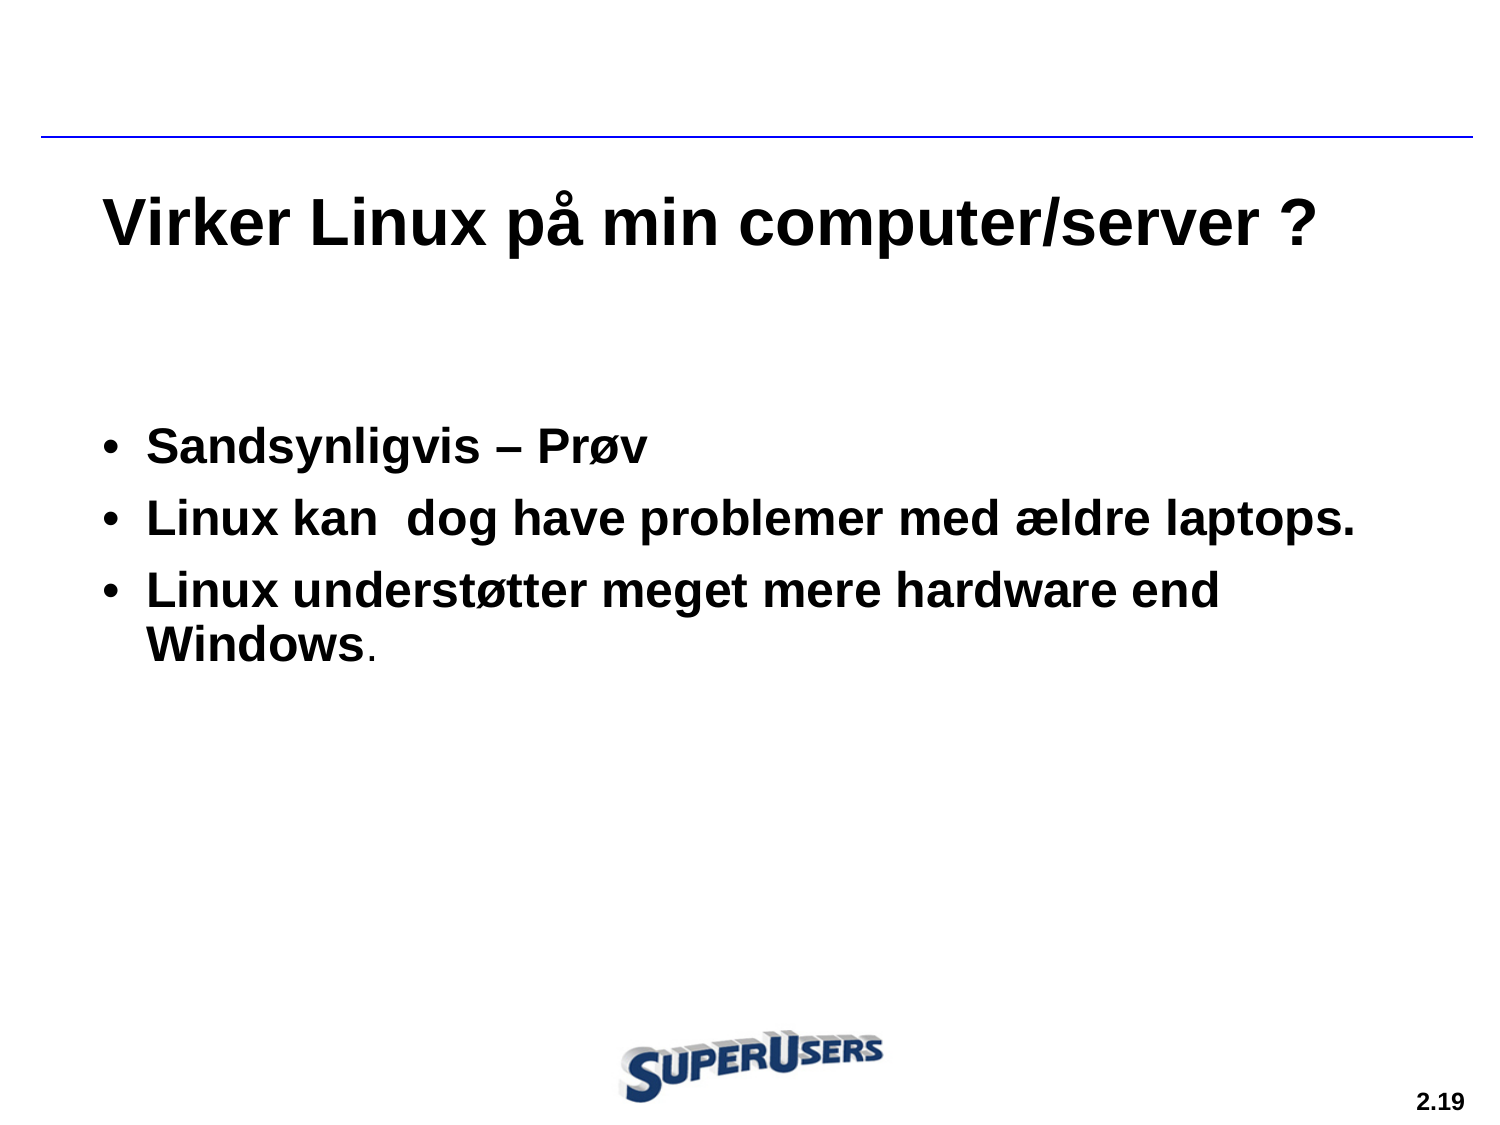

# Virker Linux på min computer/server ?
Sandsynligvis – Prøv
Linux kan dog have problemer med ældre laptops.
Linux understøtter meget mere hardware end Windows.